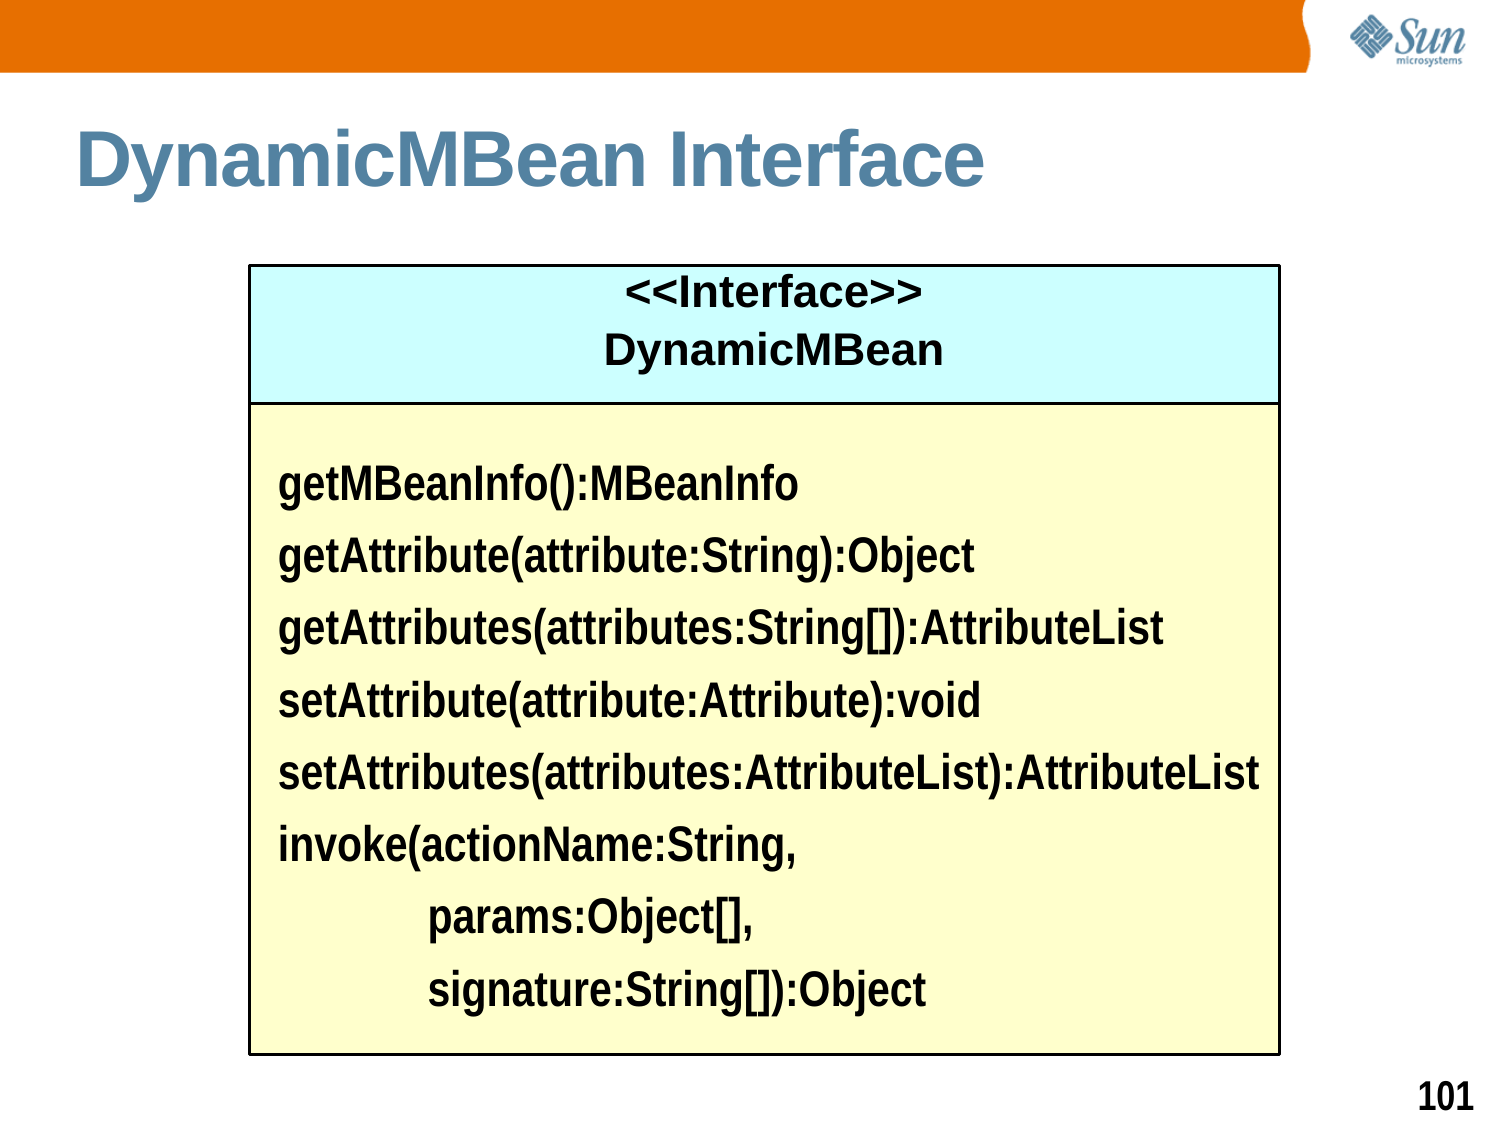

# DynamicMBean Interface
<<Interface>>
DynamicMBean
getMBeanInfo():MBeanInfo
getAttribute(attribute:String):Object
getAttributes(attributes:String[]):AttributeList
setAttribute(attribute:Attribute):void
setAttributes(attributes:AttributeList):AttributeList
invoke(actionName:String,
 params:Object[],
 signature:String[]):Object